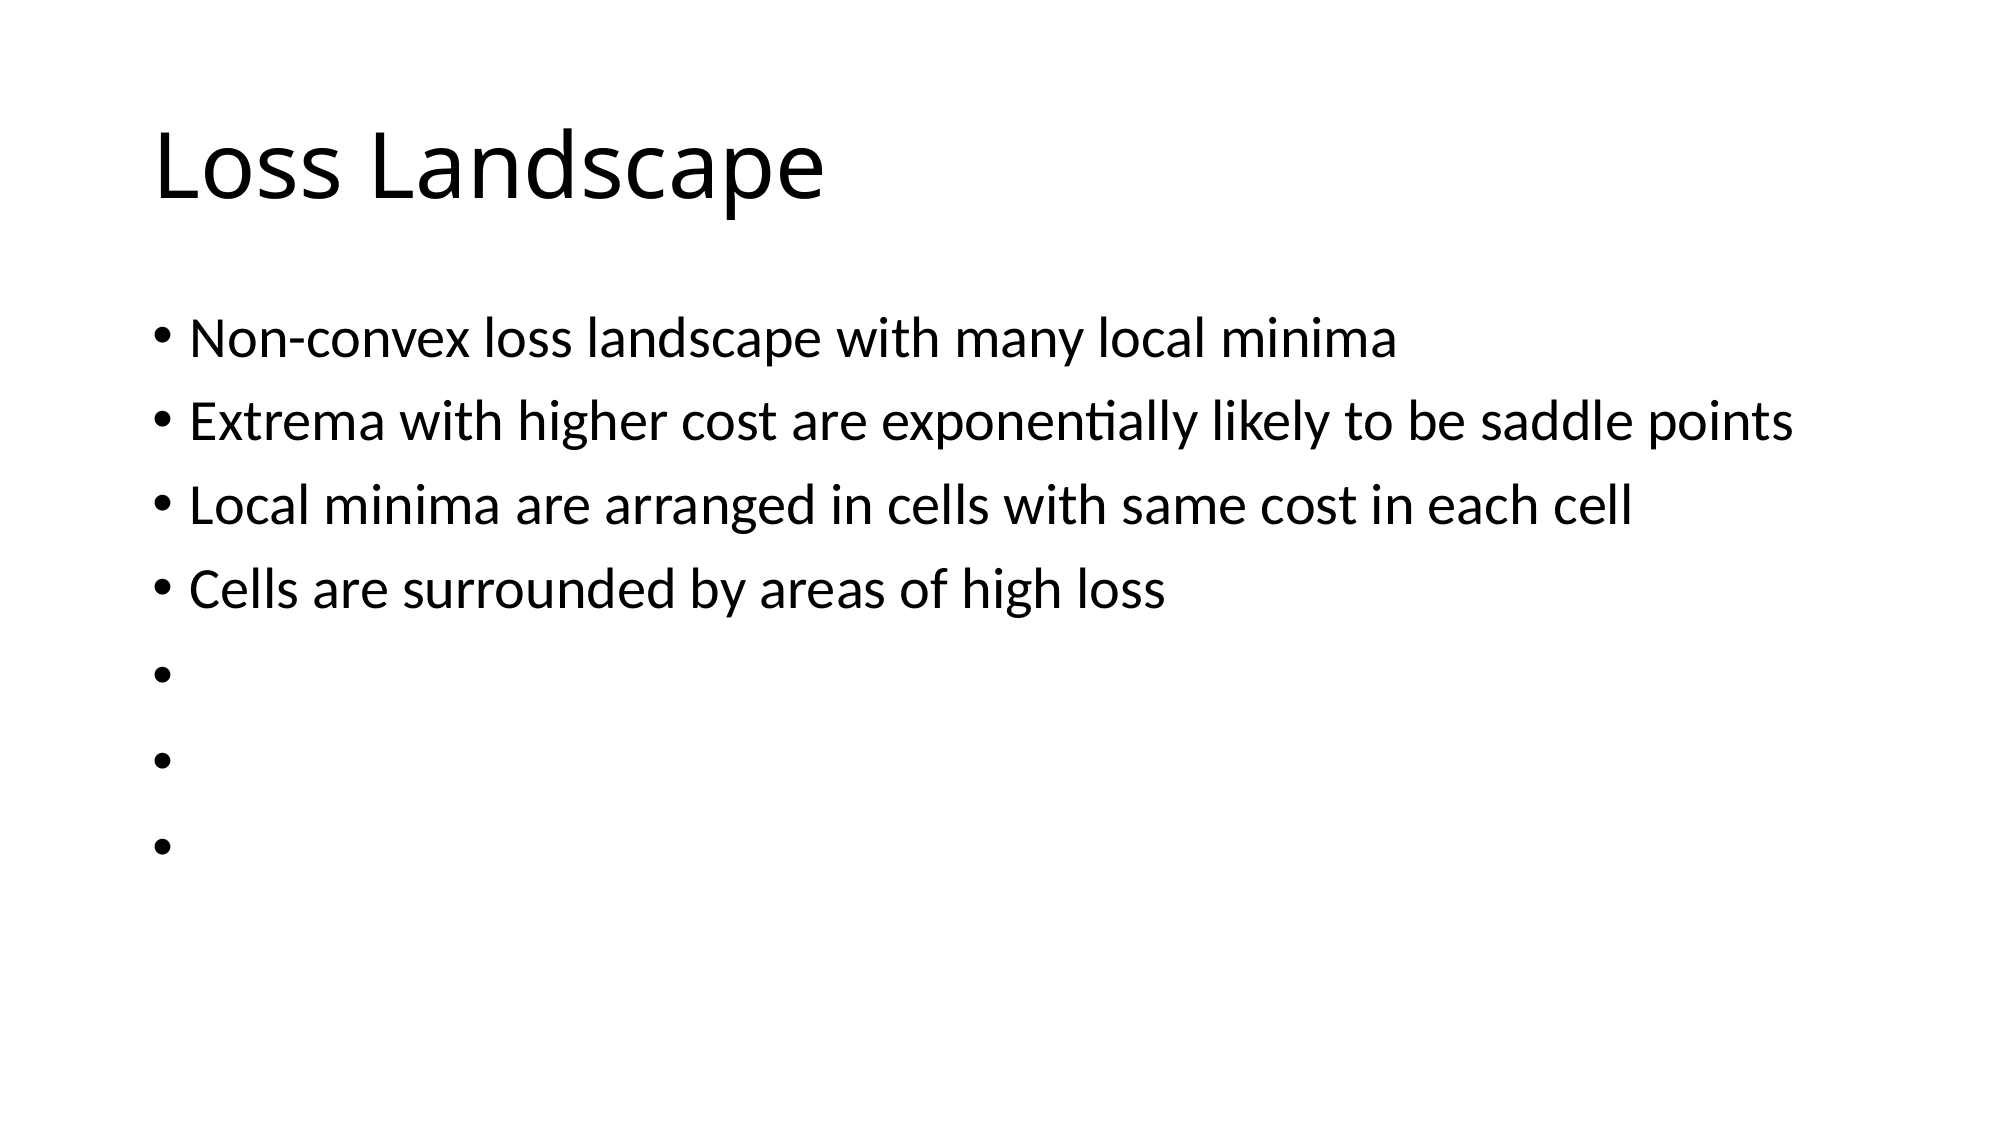

# Loss Landscape
Non-convex loss landscape with many local minima
Extrema with higher cost are exponentially likely to be saddle points
Local minima are arranged in cells with same cost in each cell
Cells are surrounded by areas of high loss